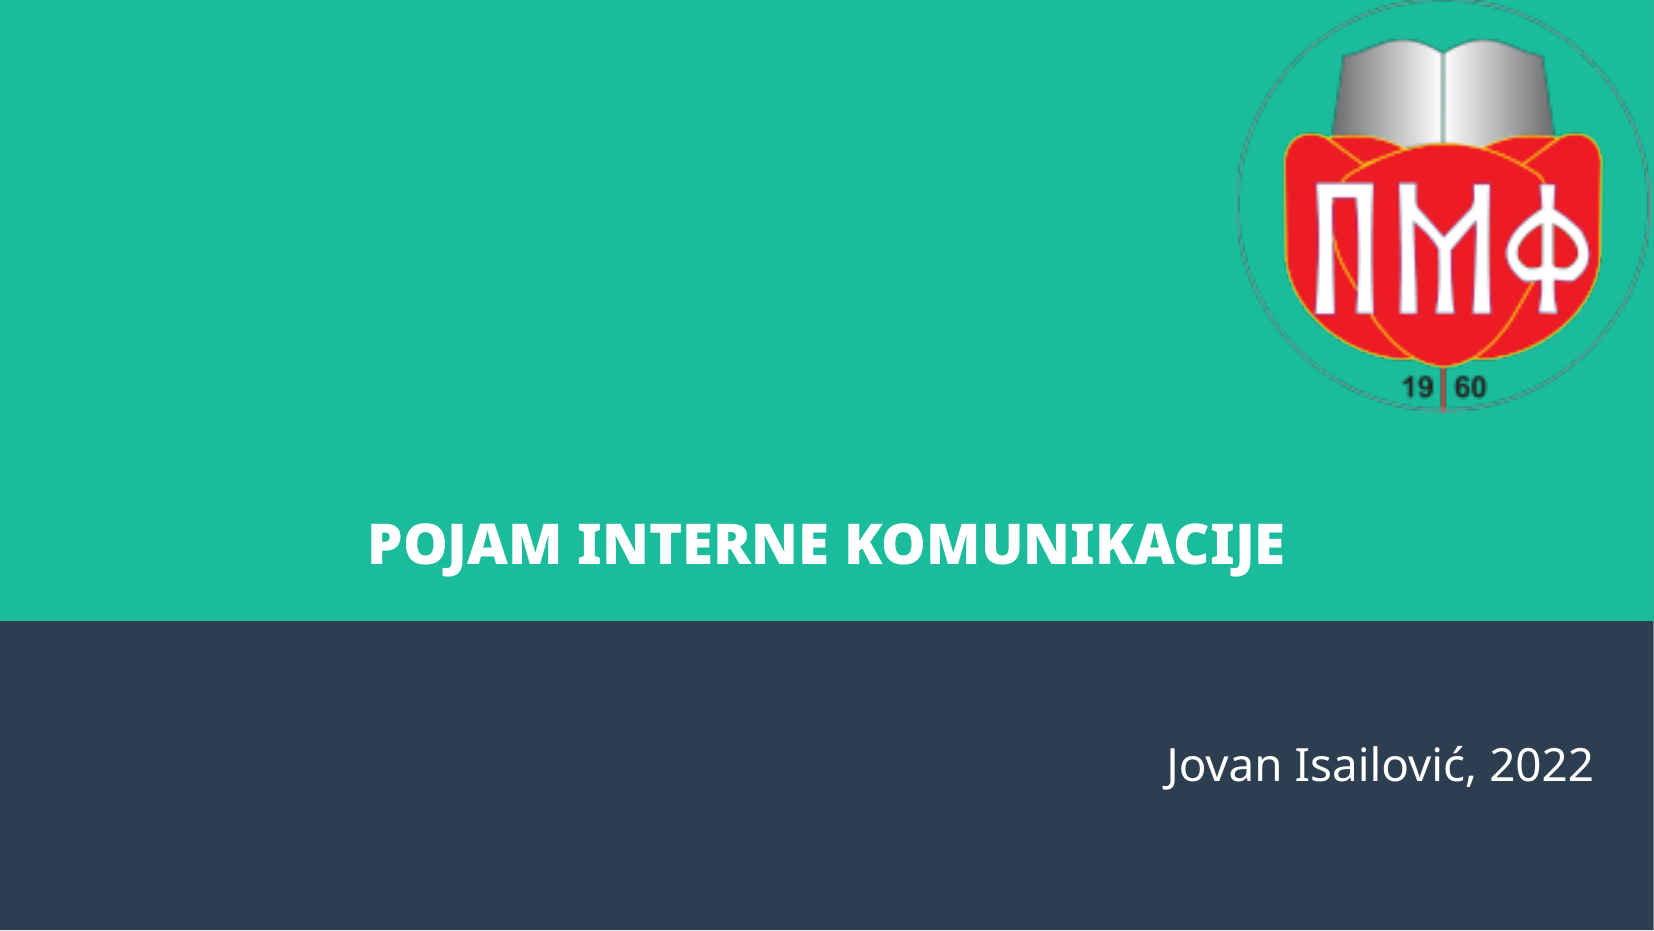

# POJAM INTERNE KOMUNIKACIJE
Jovan Isailović, 2022